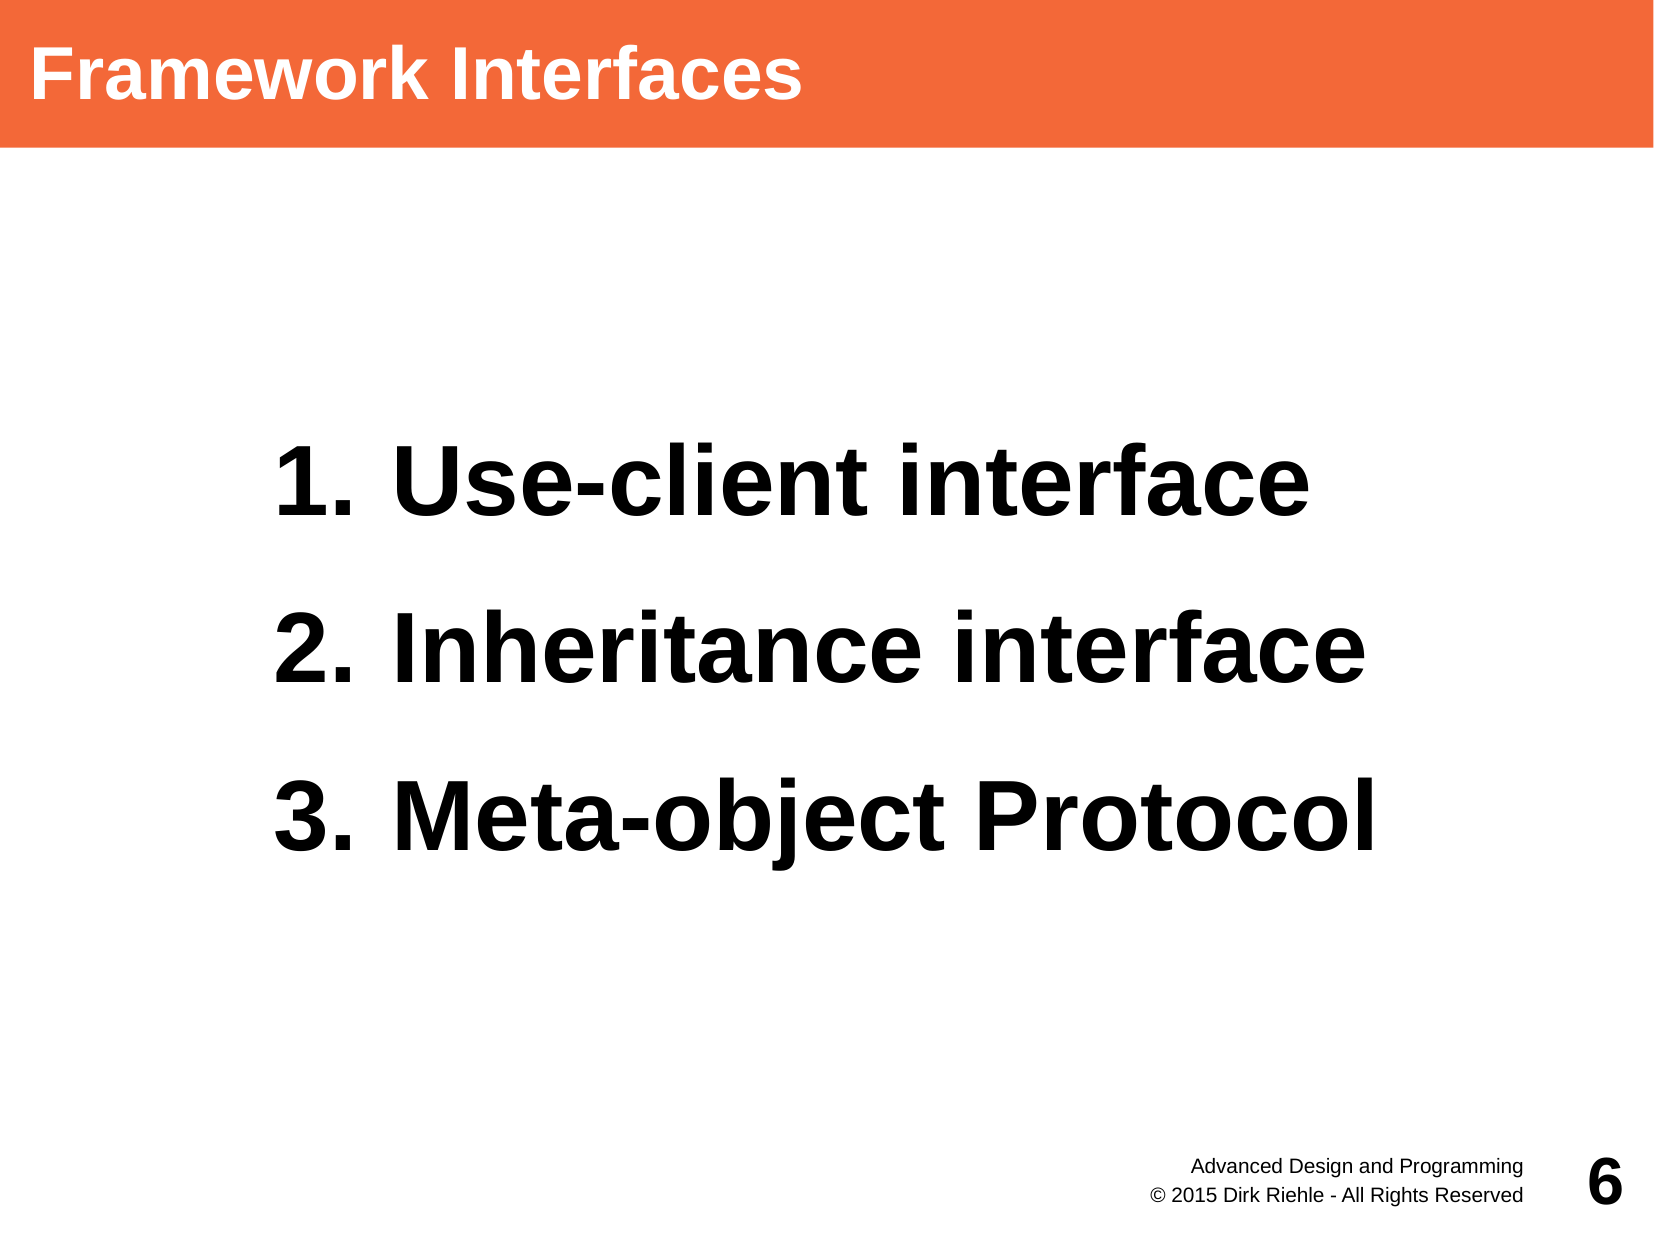

# Framework Interfaces
Use-client interface
Inheritance interface
Meta-object Protocol
Advanced Design and Programming
6
© 2015 Dirk Riehle - All Rights Reserved